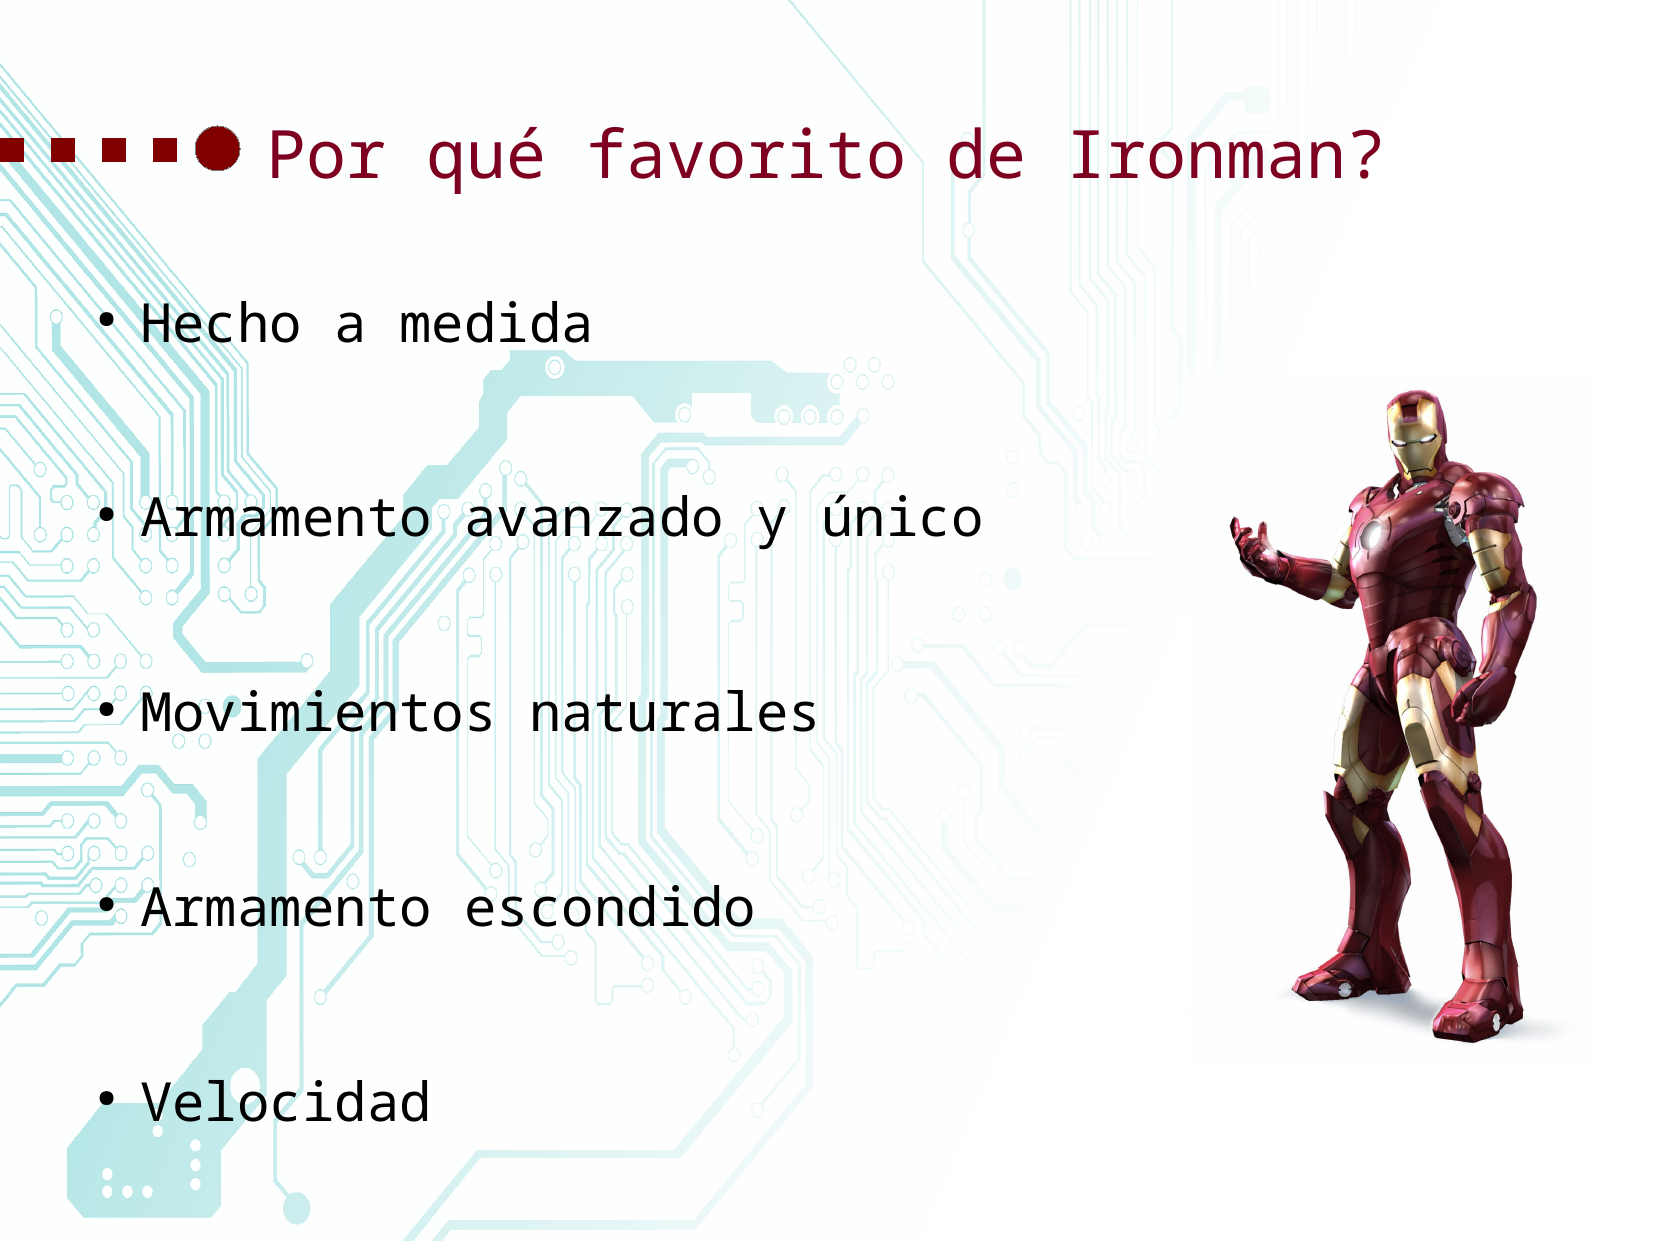

# Por qué favorito de Ironman?
Hecho a medida
Armamento avanzado y único
Movimientos naturales
Armamento escondido
Velocidad